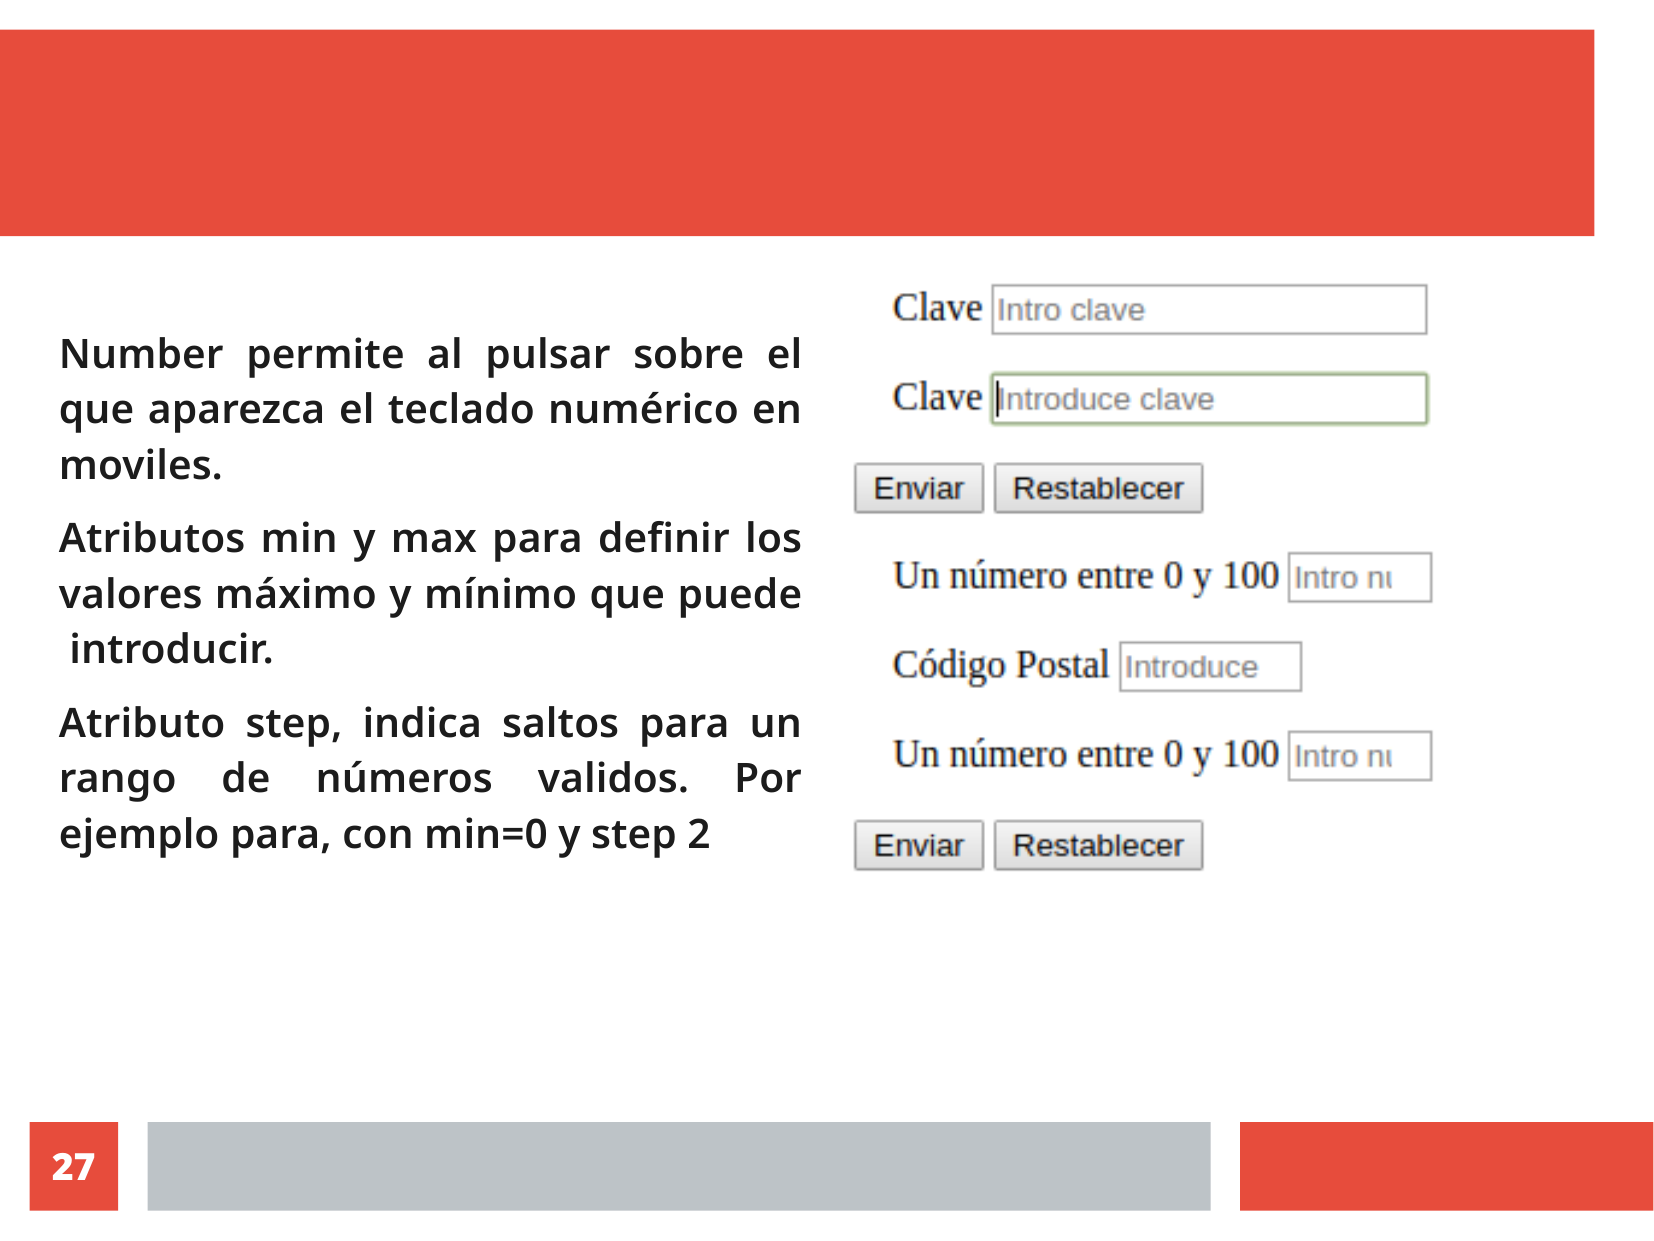

#
Number permite al pulsar sobre el que aparezca el teclado numérico en moviles.
Atributos min y max para definir los valores máximo y mínimo que puede introducir.
Atributo step, indica saltos para un rango de números validos. Por ejemplo para, con min=0 y step 2
27